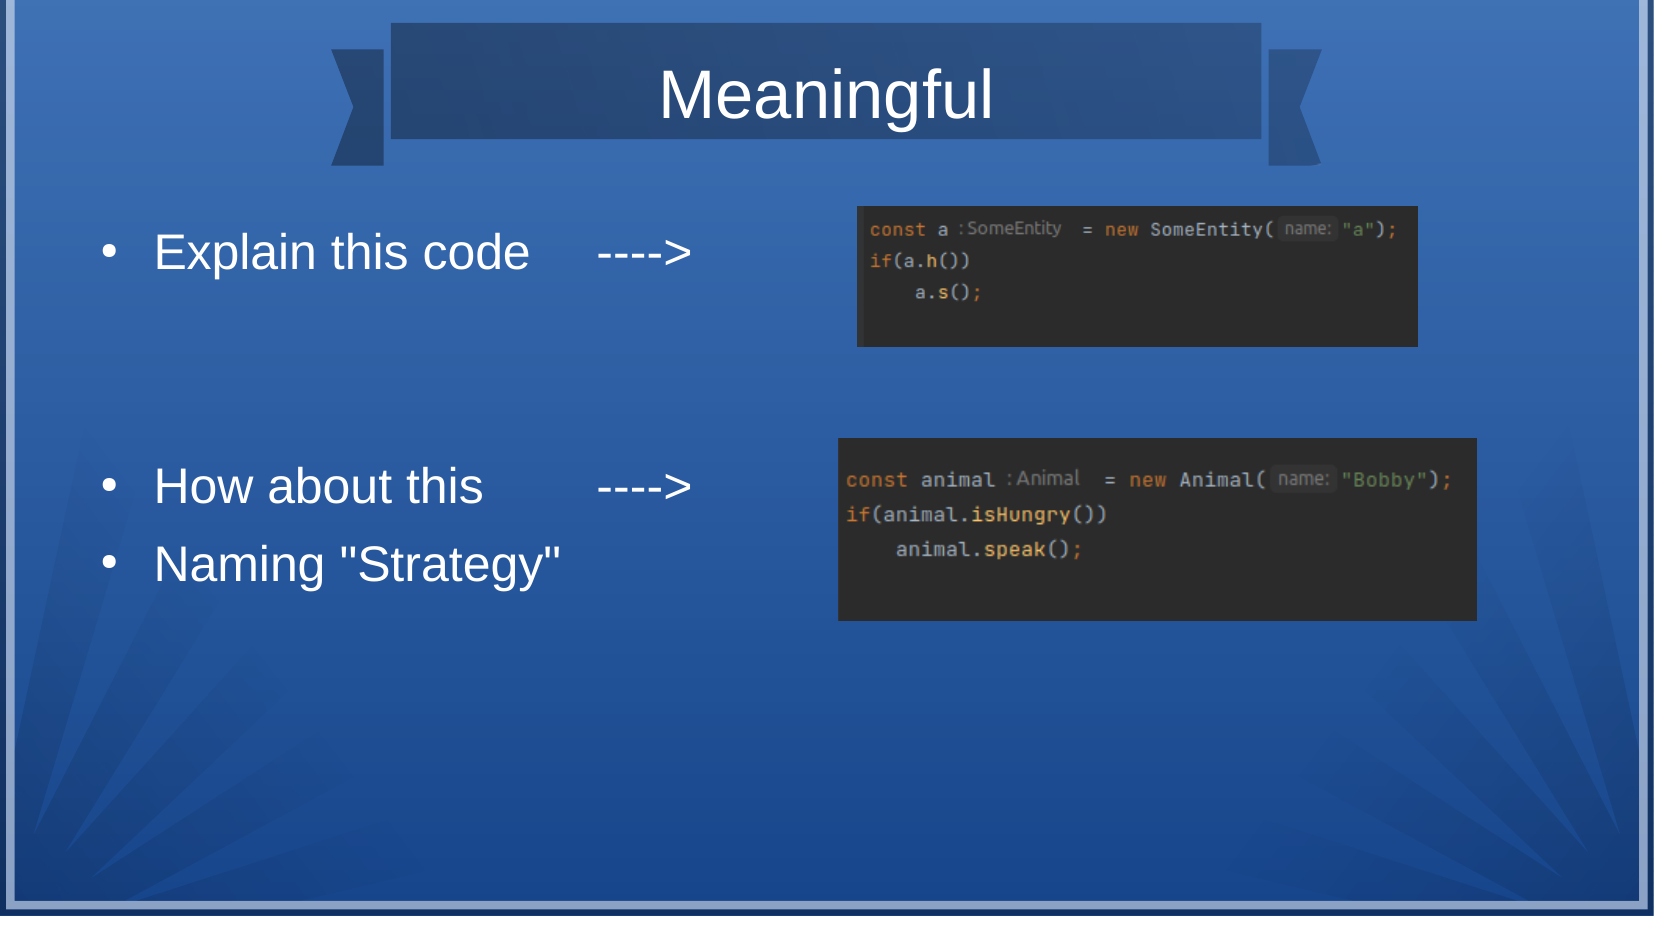

# Meaningful
Explain this code 	---->
How about this 		---->
Naming "Strategy"